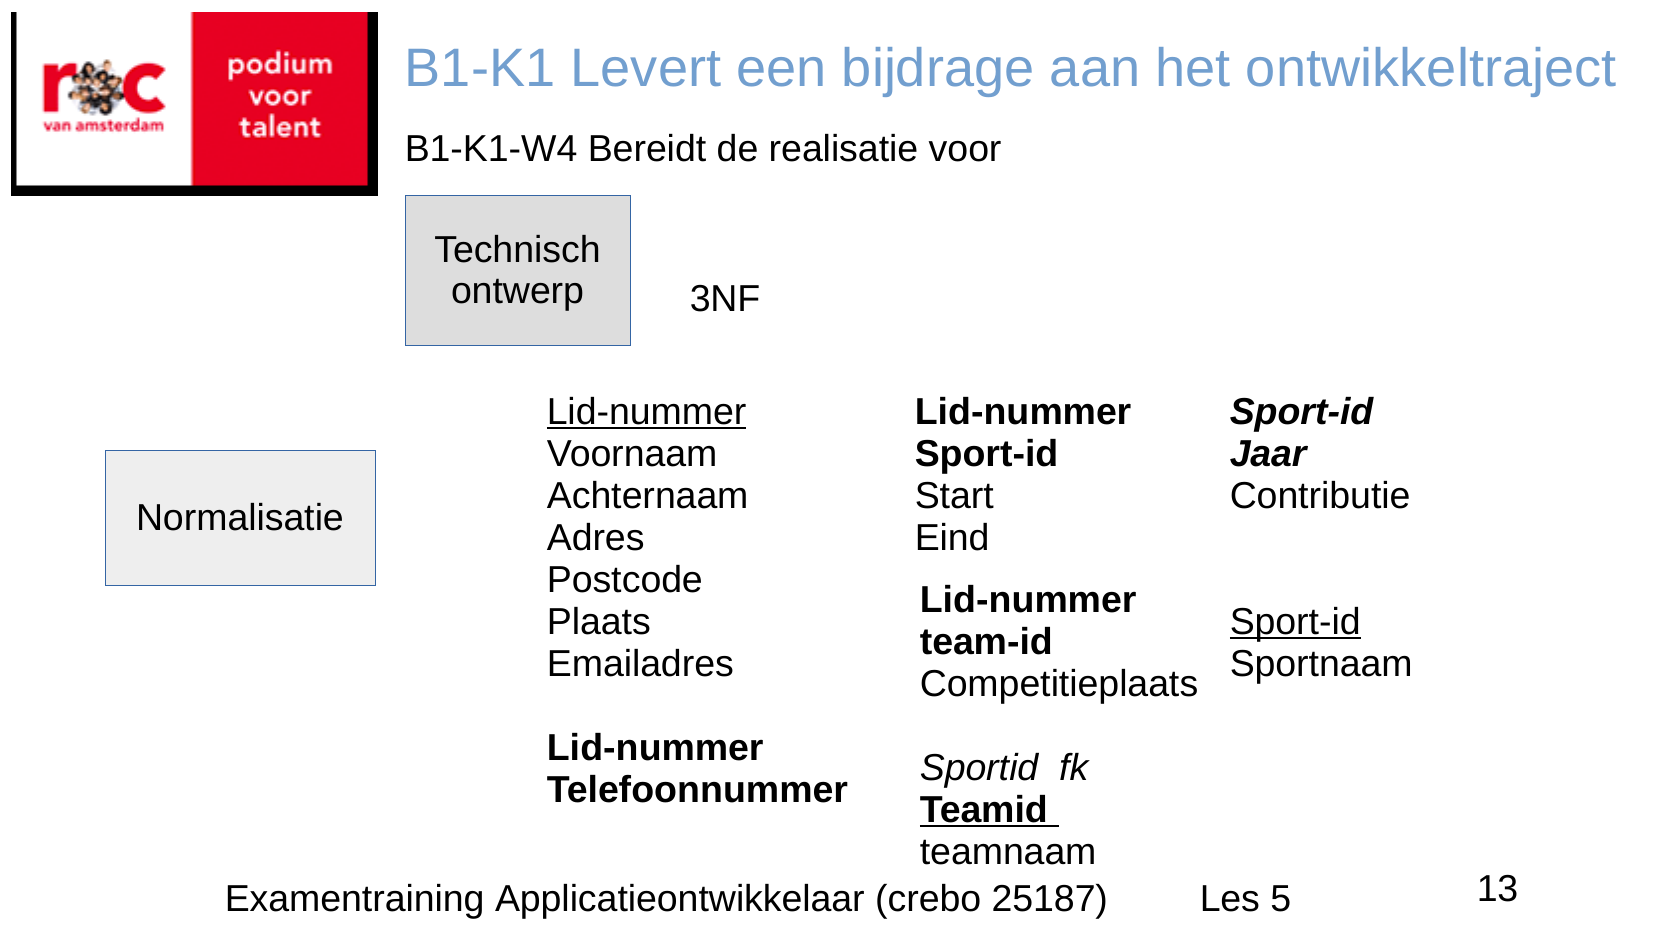

B1-K1 Levert een bijdrage aan het ontwikkeltraject
B1-K1-W4 Bereidt de realisatie voor
Technisch
ontwerp
3NF
Lid-nummer
Voornaam
Achternaam
Adres
Postcode
Plaats
Emailadres
Lid-nummer
Telefoonnummer
Lid-nummer
Sport-id
Start
Eind
Sport-id
Jaar
Contributie
Sport-id
Sportnaam
Normalisatie
Lid-nummer
team-id
Competitieplaats
Sportid fk
Teamid
teamnaam
Examentraining Applicatieontwikkelaar (crebo 25187)
Les 5